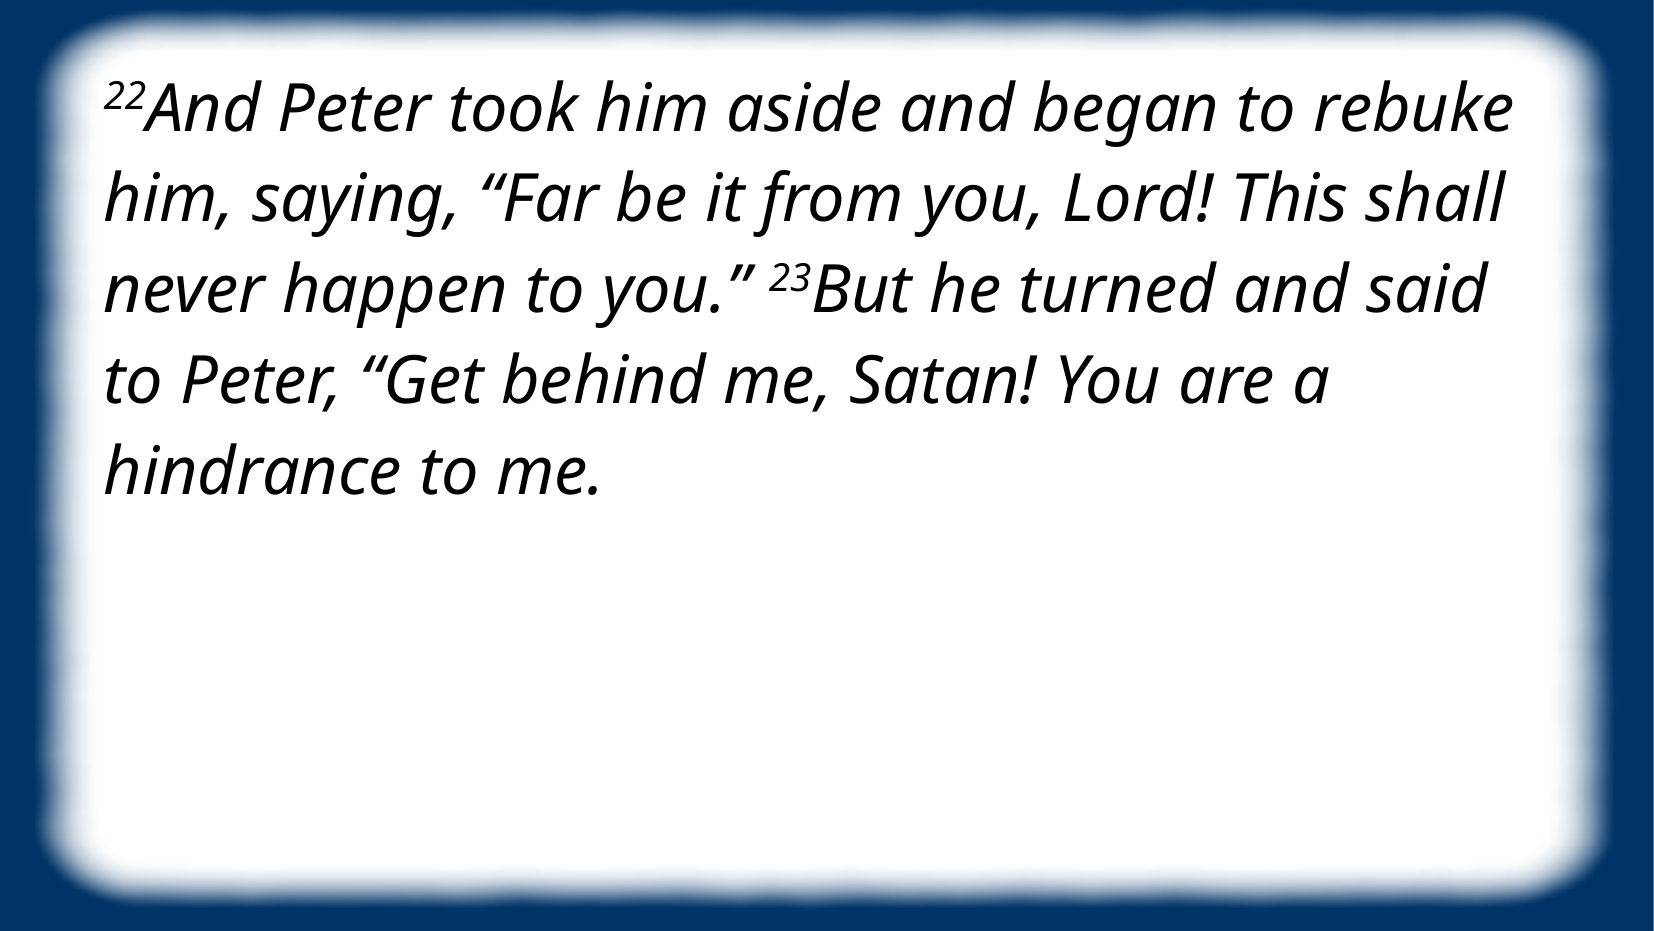

22And Peter took him aside and began to rebuke him, saying, “Far be it from you, Lord! This shall never happen to you.” 23But he turned and said to Peter, “Get behind me, Satan! You are a hindrance to me.